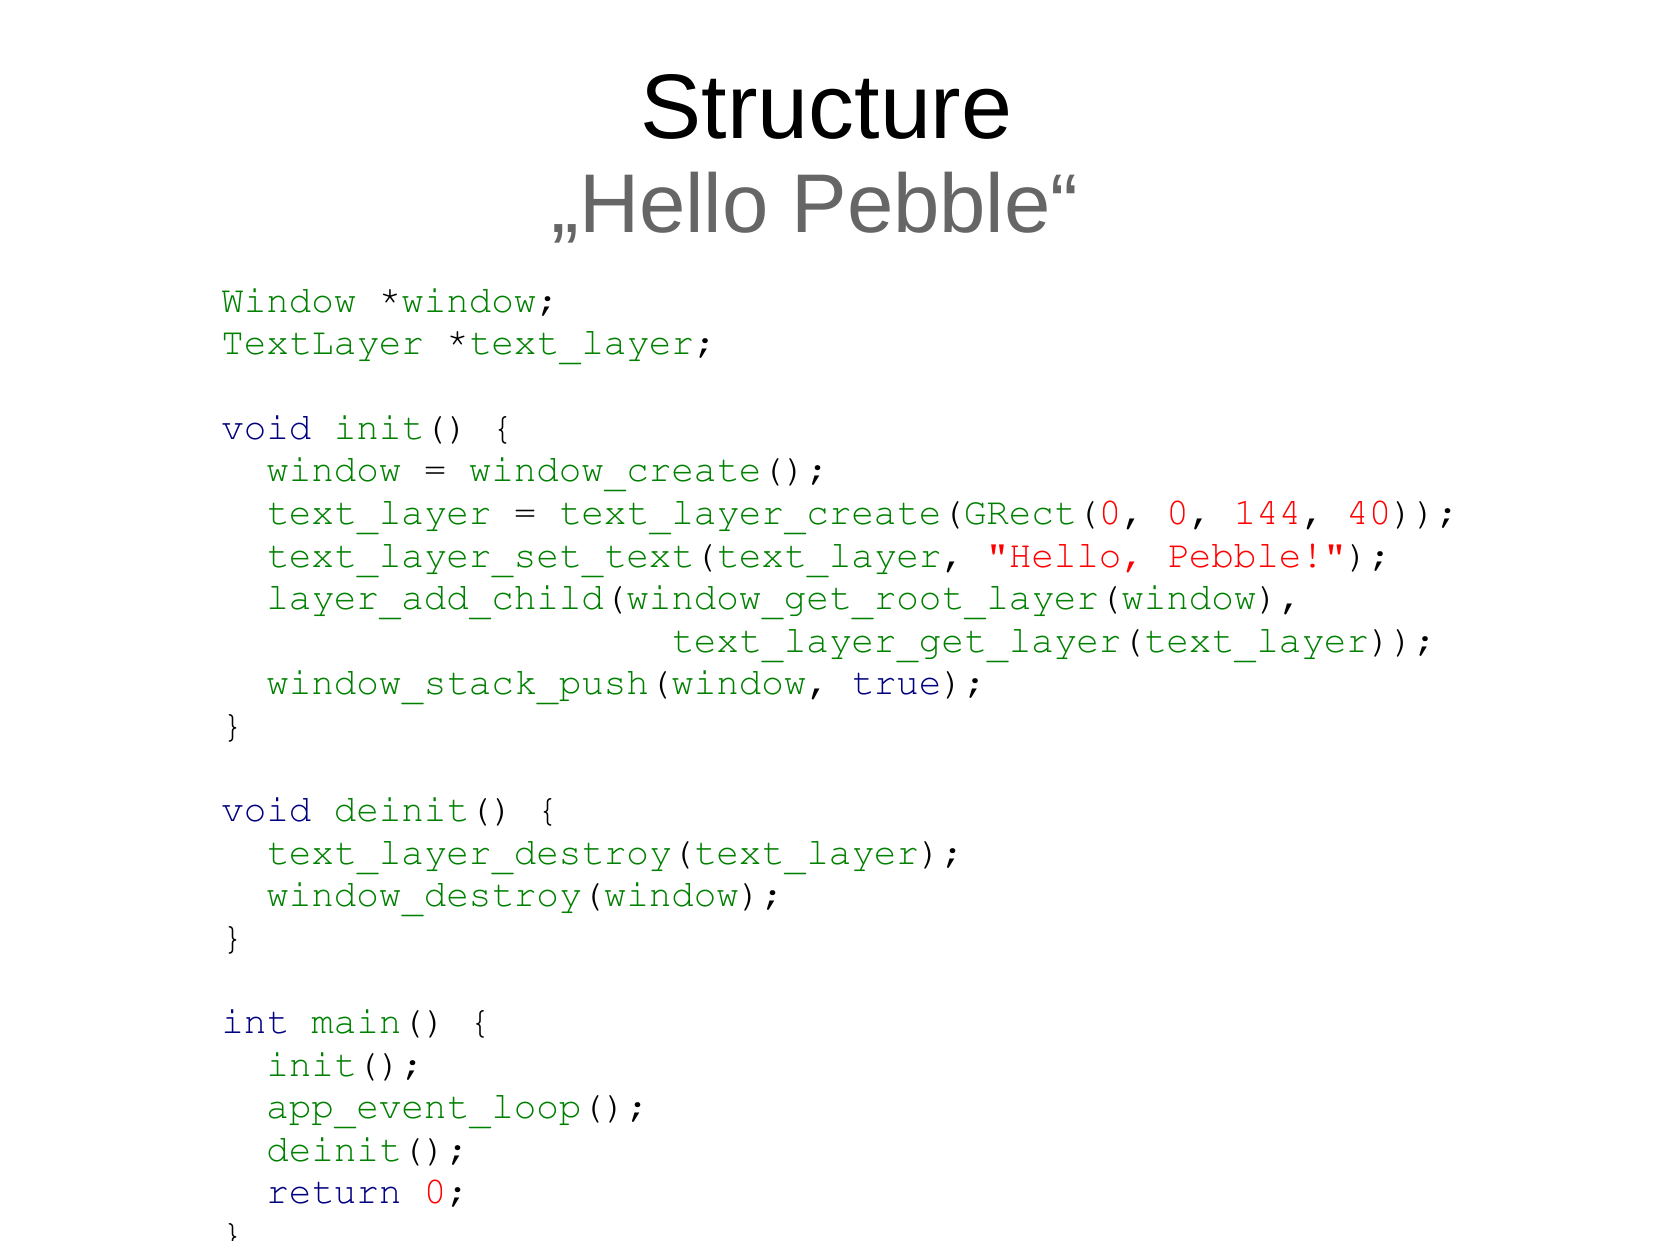

# Structure „Hello Pebble“
Window *window;
TextLayer *text_layer;
void init() {
 window = window_create();
 text_layer = text_layer_create(GRect(0, 0, 144, 40));
 text_layer_set_text(text_layer, "Hello, Pebble!");
 layer_add_child(window_get_root_layer(window),
 text_layer_get_layer(text_layer));
 window_stack_push(window, true);
}
void deinit() {
 text_layer_destroy(text_layer);
 window_destroy(window);
}
int main() {
 init();
 app_event_loop();
 deinit();
 return 0;
}